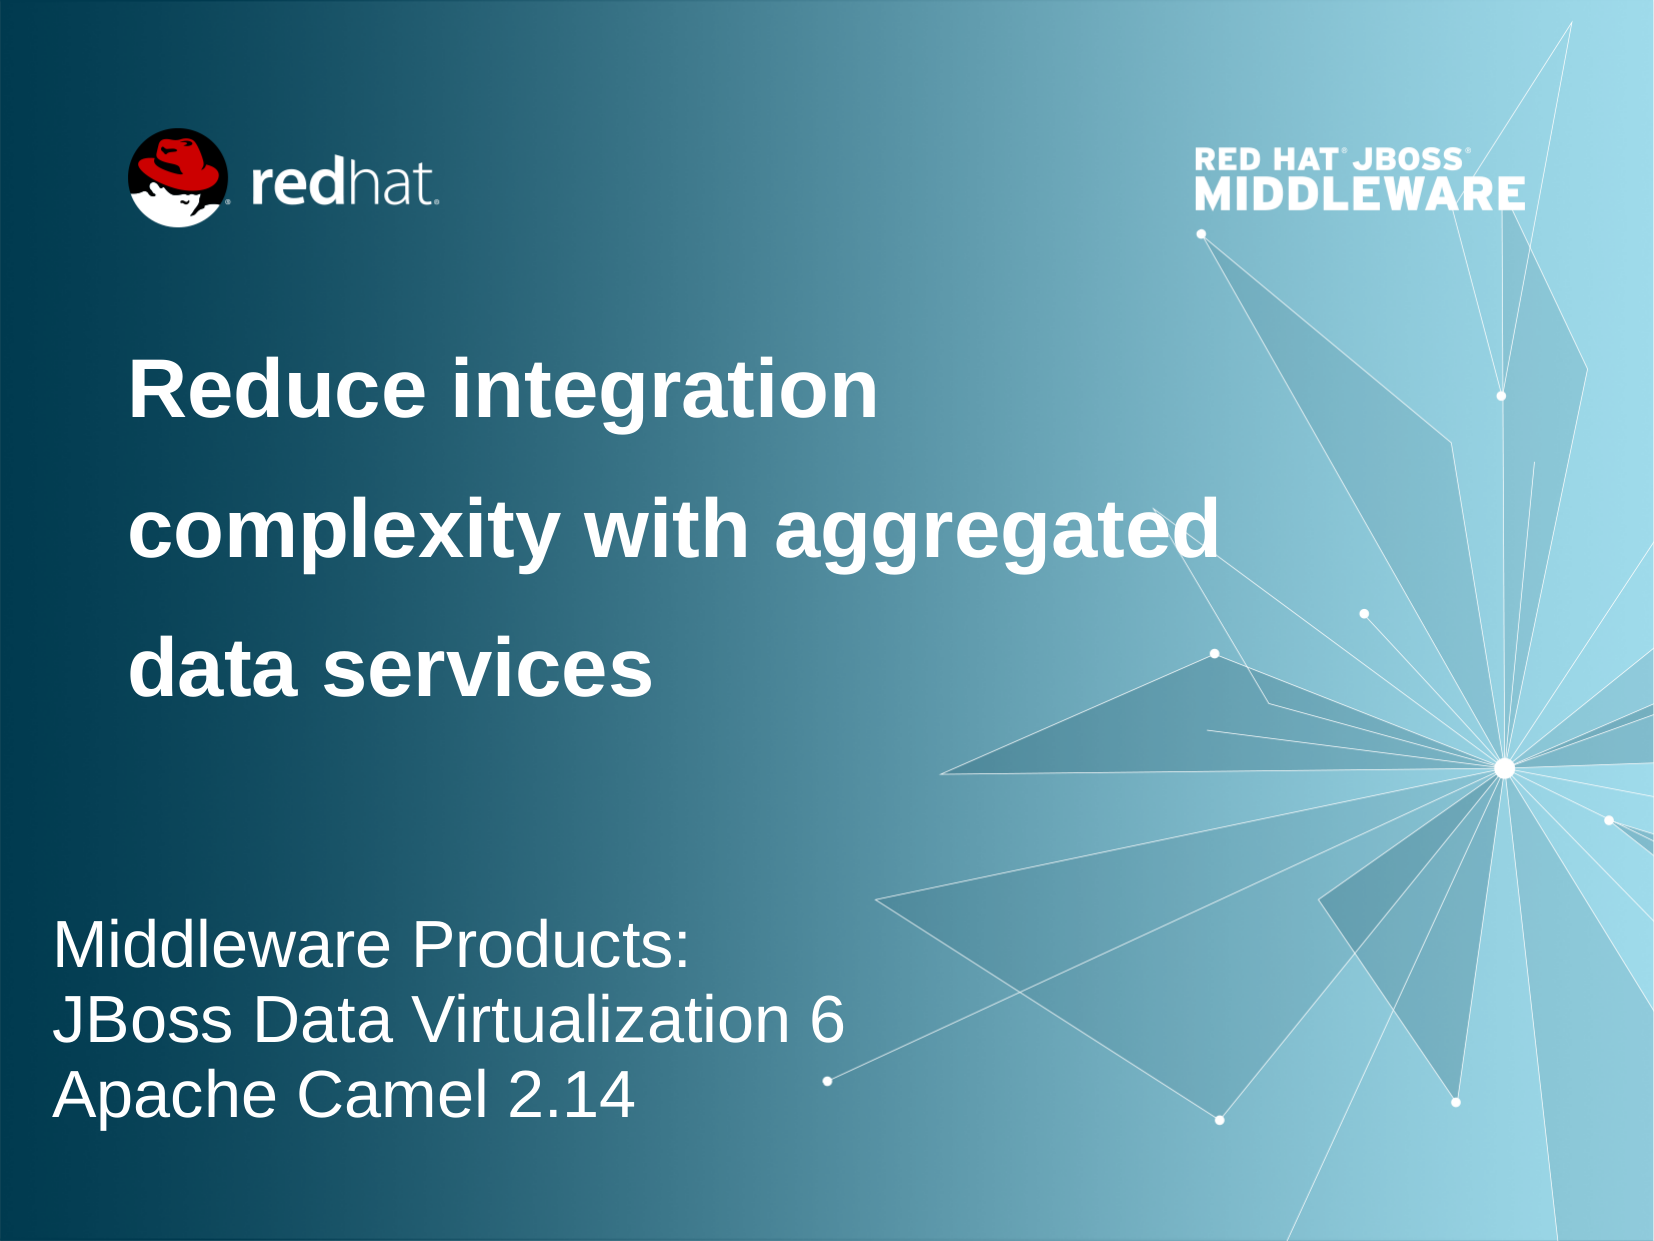

Reduce integration complexity with aggregated data services
Middleware Products:
JBoss Data Virtualization 6
Apache Camel 2.14